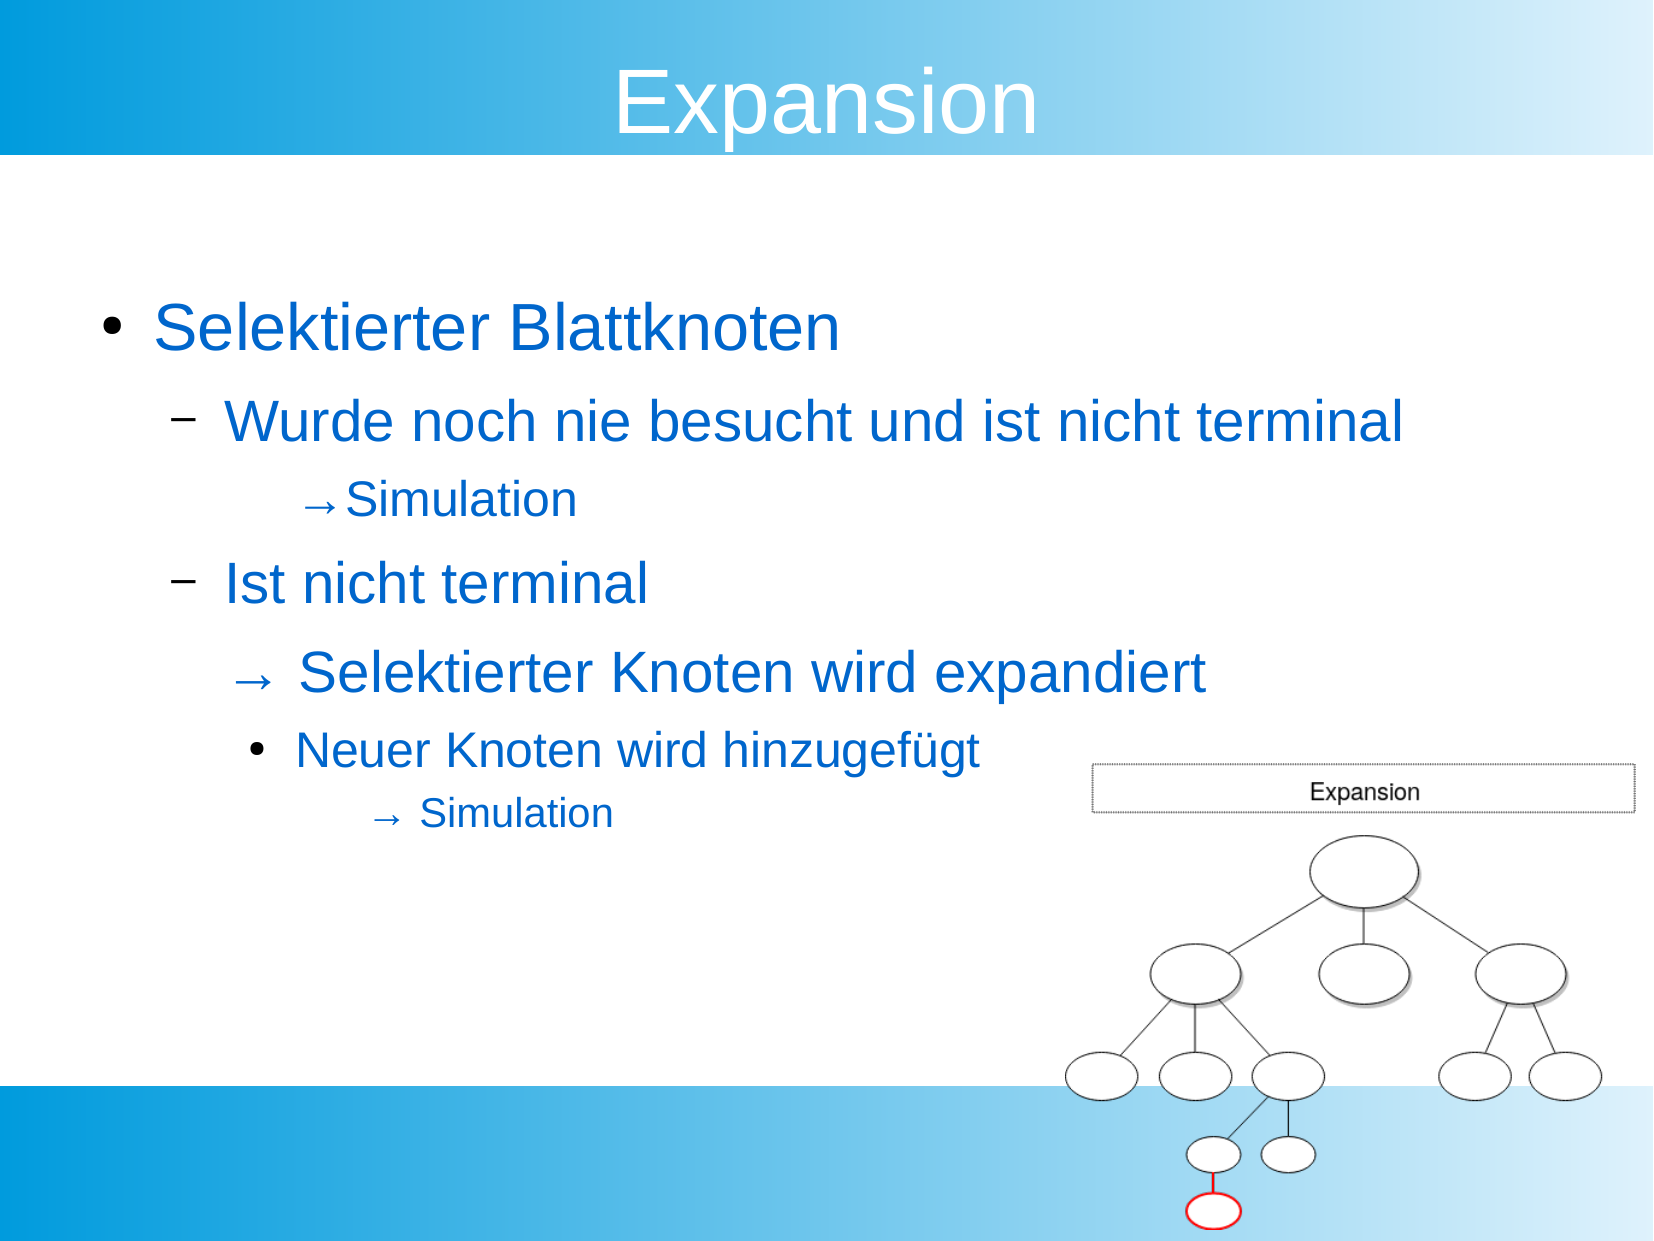

# Expansion
Selektierter Blattknoten
Wurde noch nie besucht und ist nicht terminal
→Simulation
Ist nicht terminal
→ Selektierter Knoten wird expandiert
Neuer Knoten wird hinzugefügt
→ Simulation